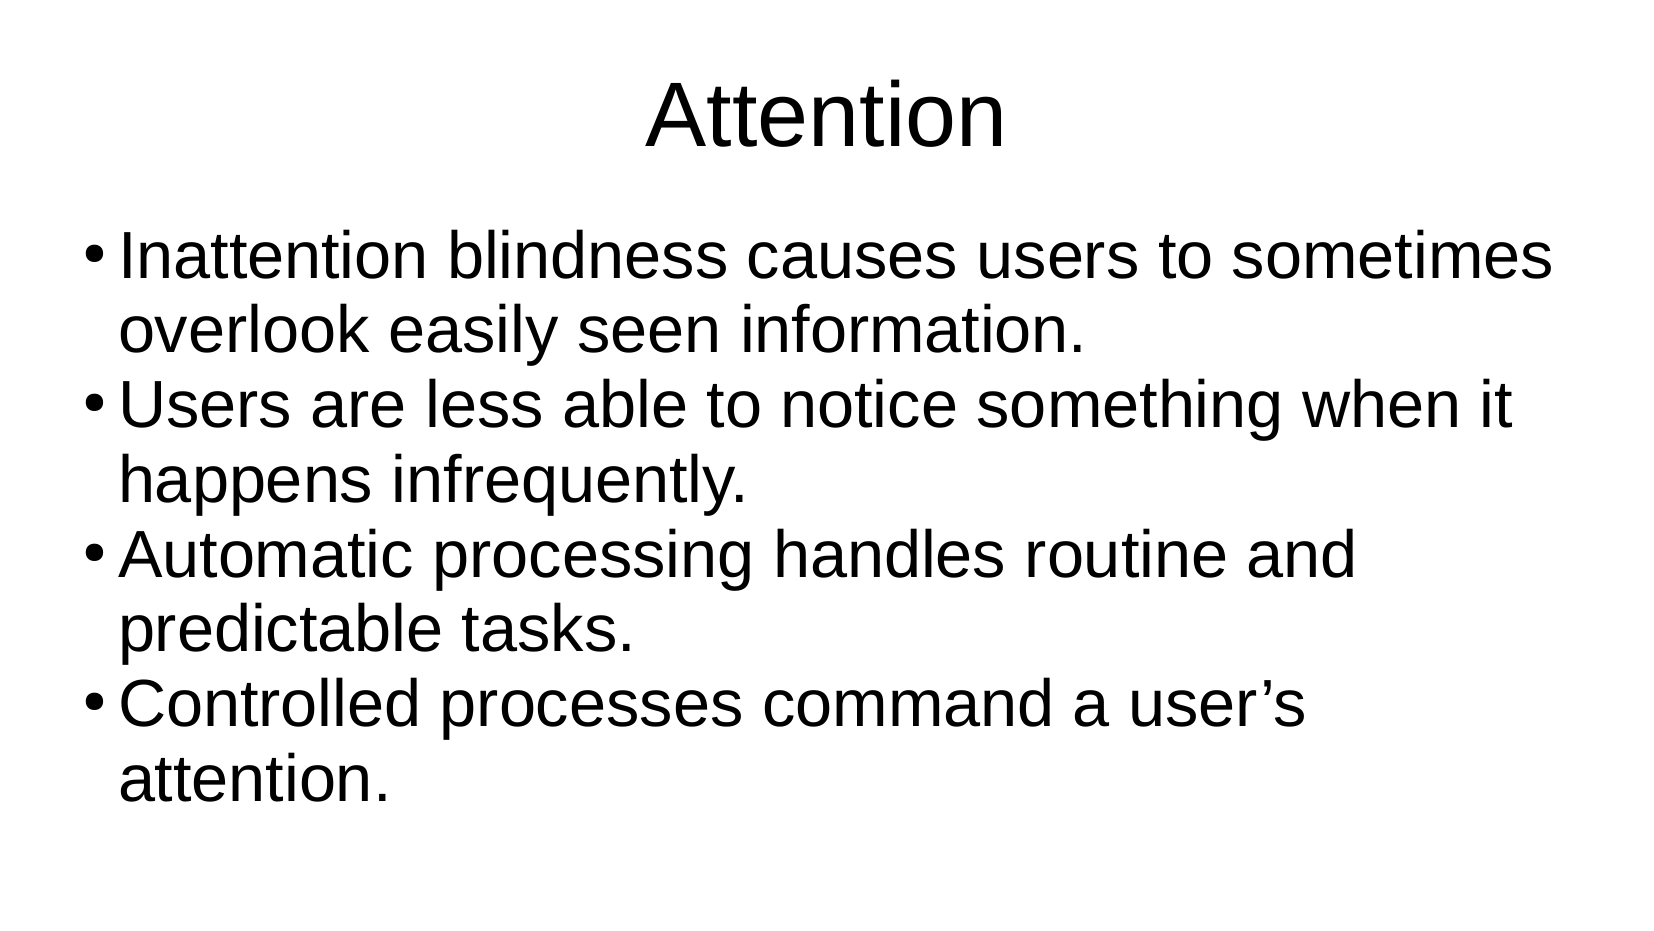

# Attention
Inattention blindness causes users to sometimes overlook easily seen information.
Users are less able to notice something when it happens infrequently.
Automatic processing handles routine and predictable tasks.
Controlled processes command a user’s attention.